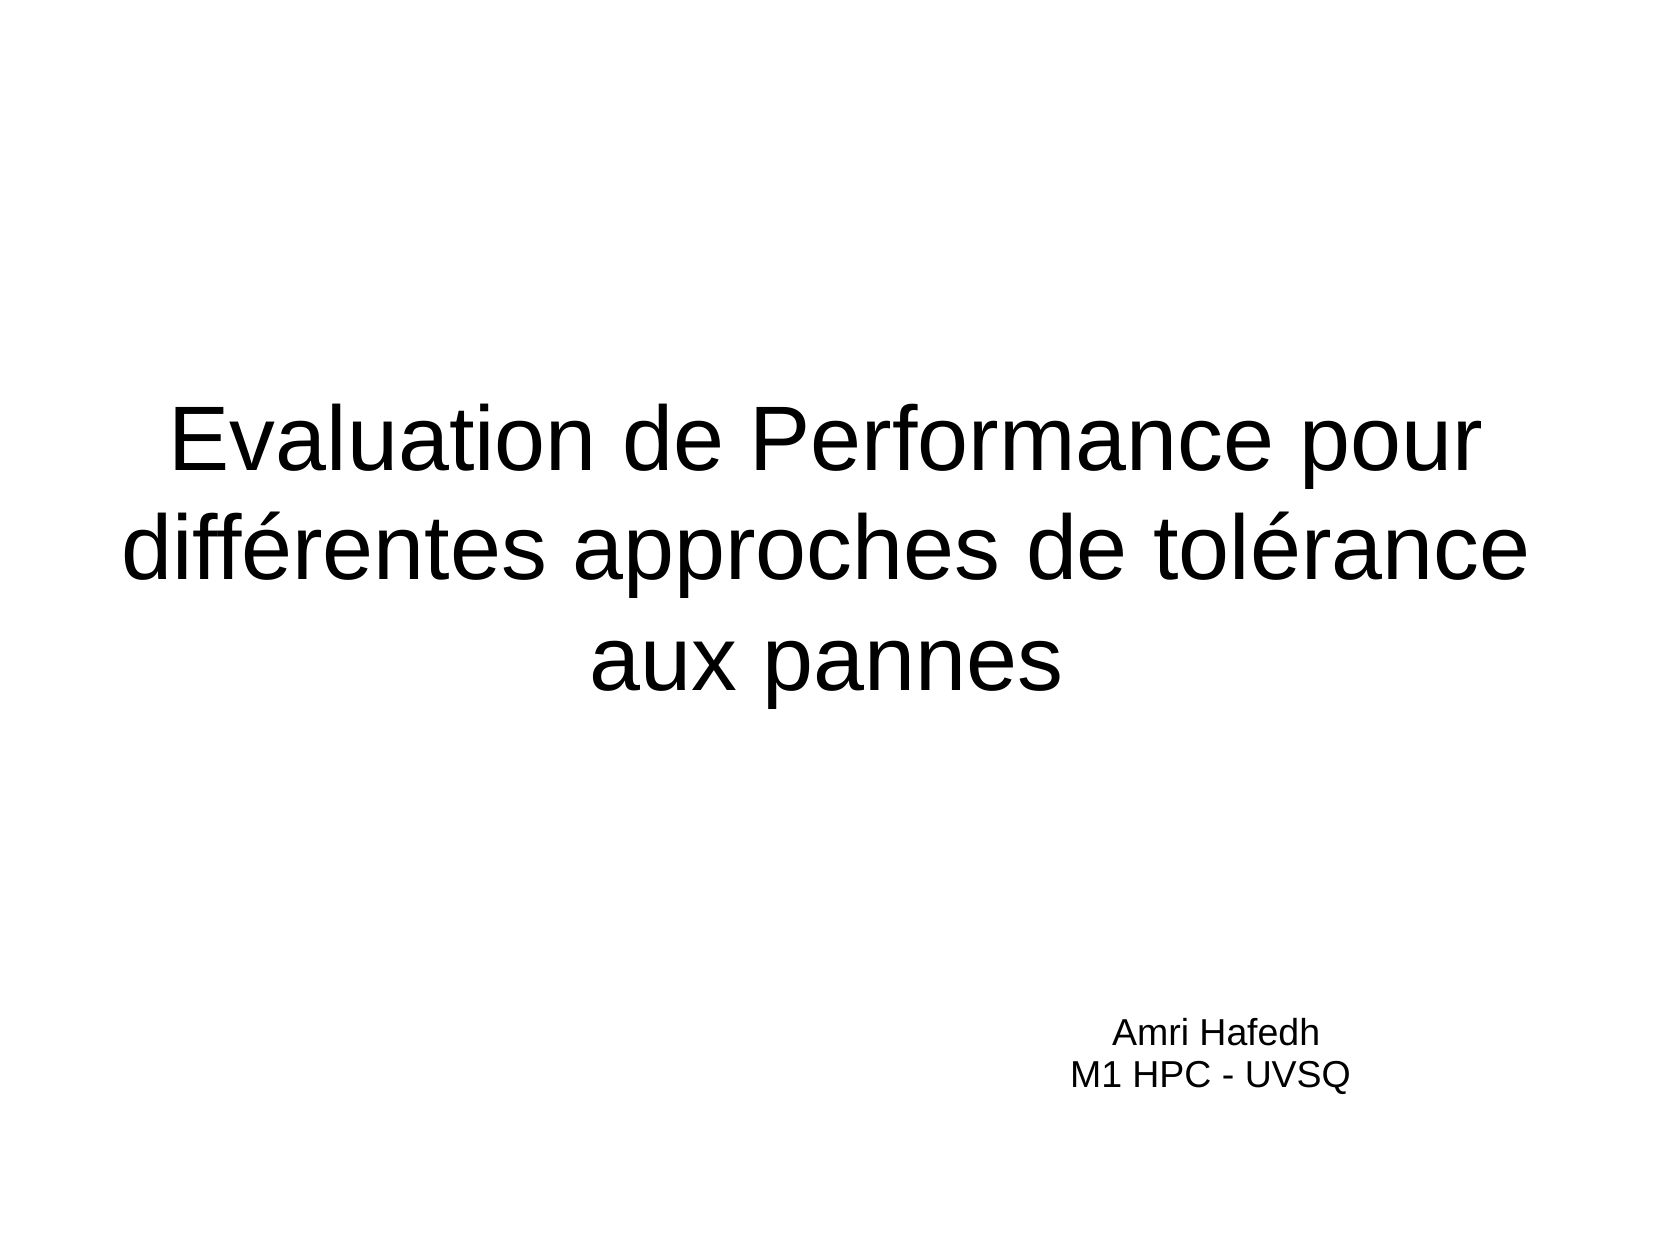

# Evaluation de Performance pour différentes approches de tolérance aux pannes
 Amri Hafedh
M1 HPC - UVSQ